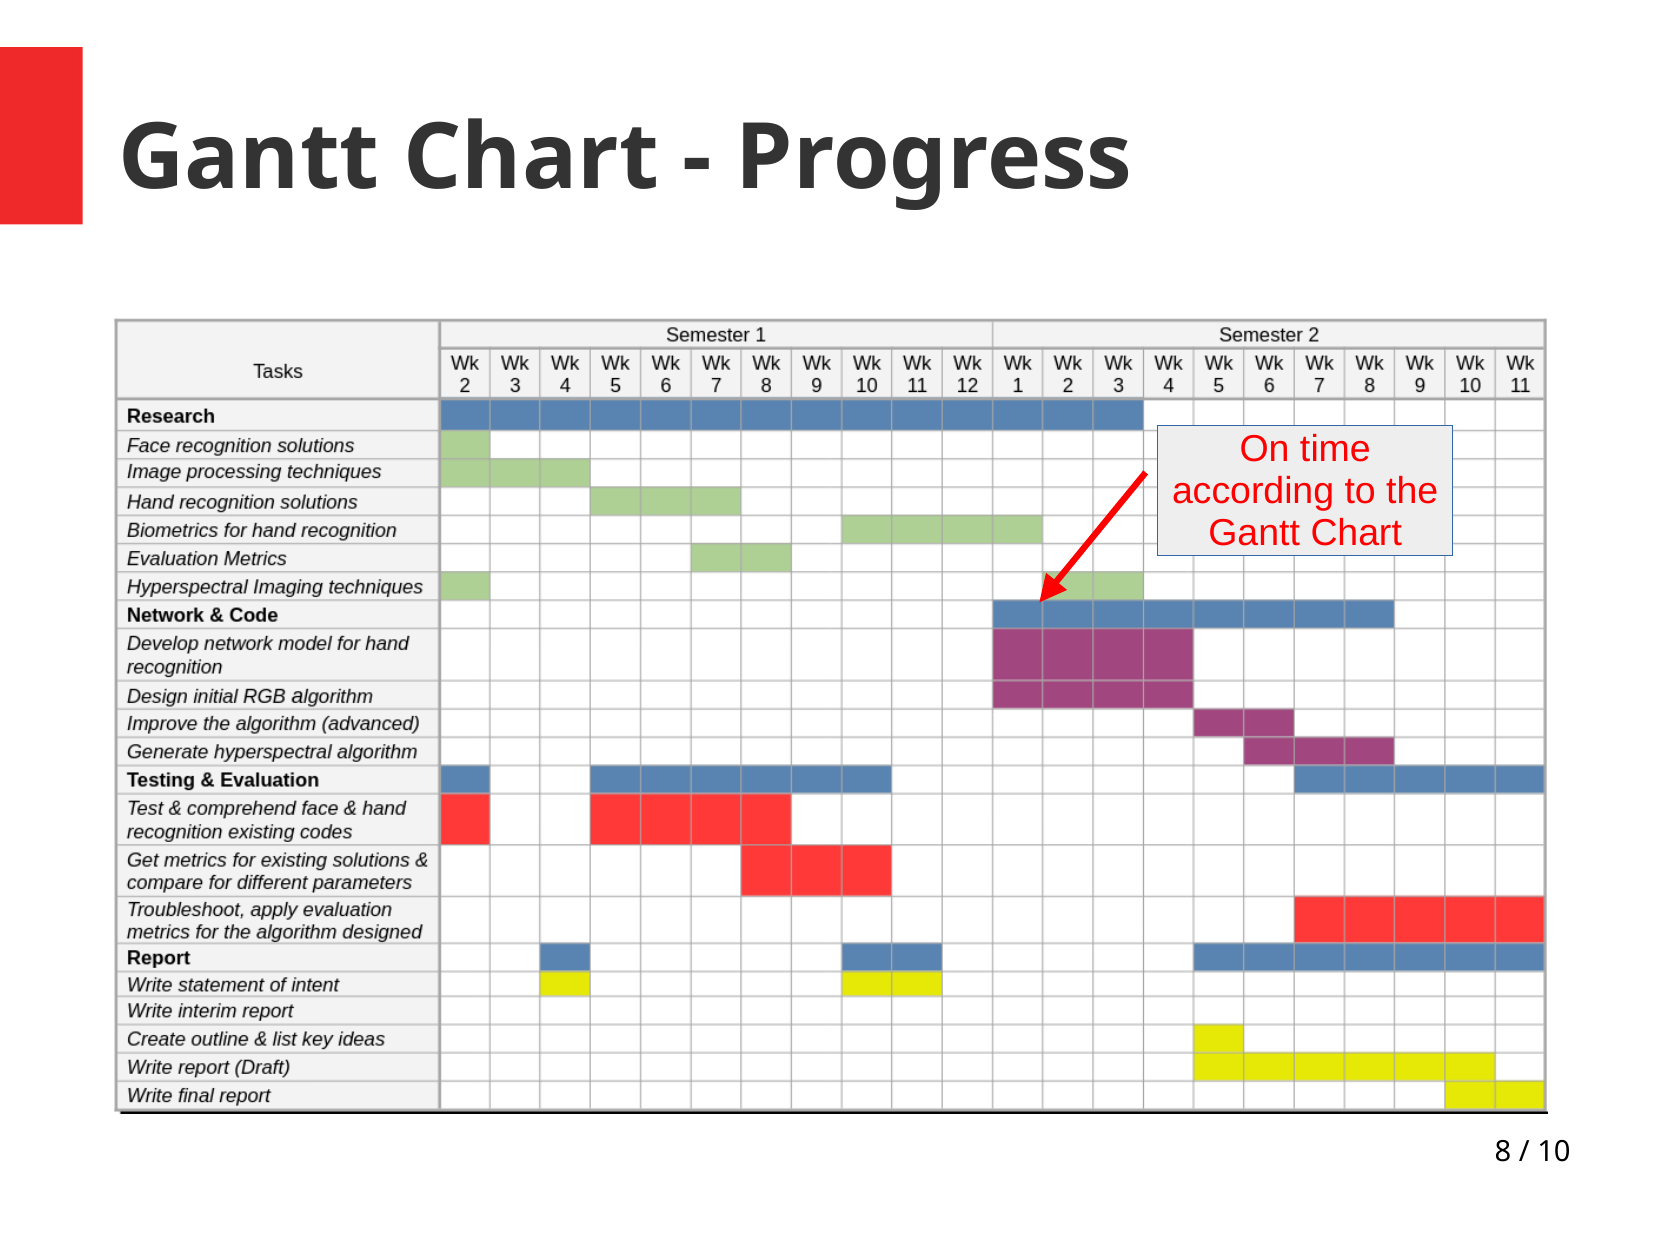

# Gantt Chart - Progress
On time according to the Gantt Chart
8